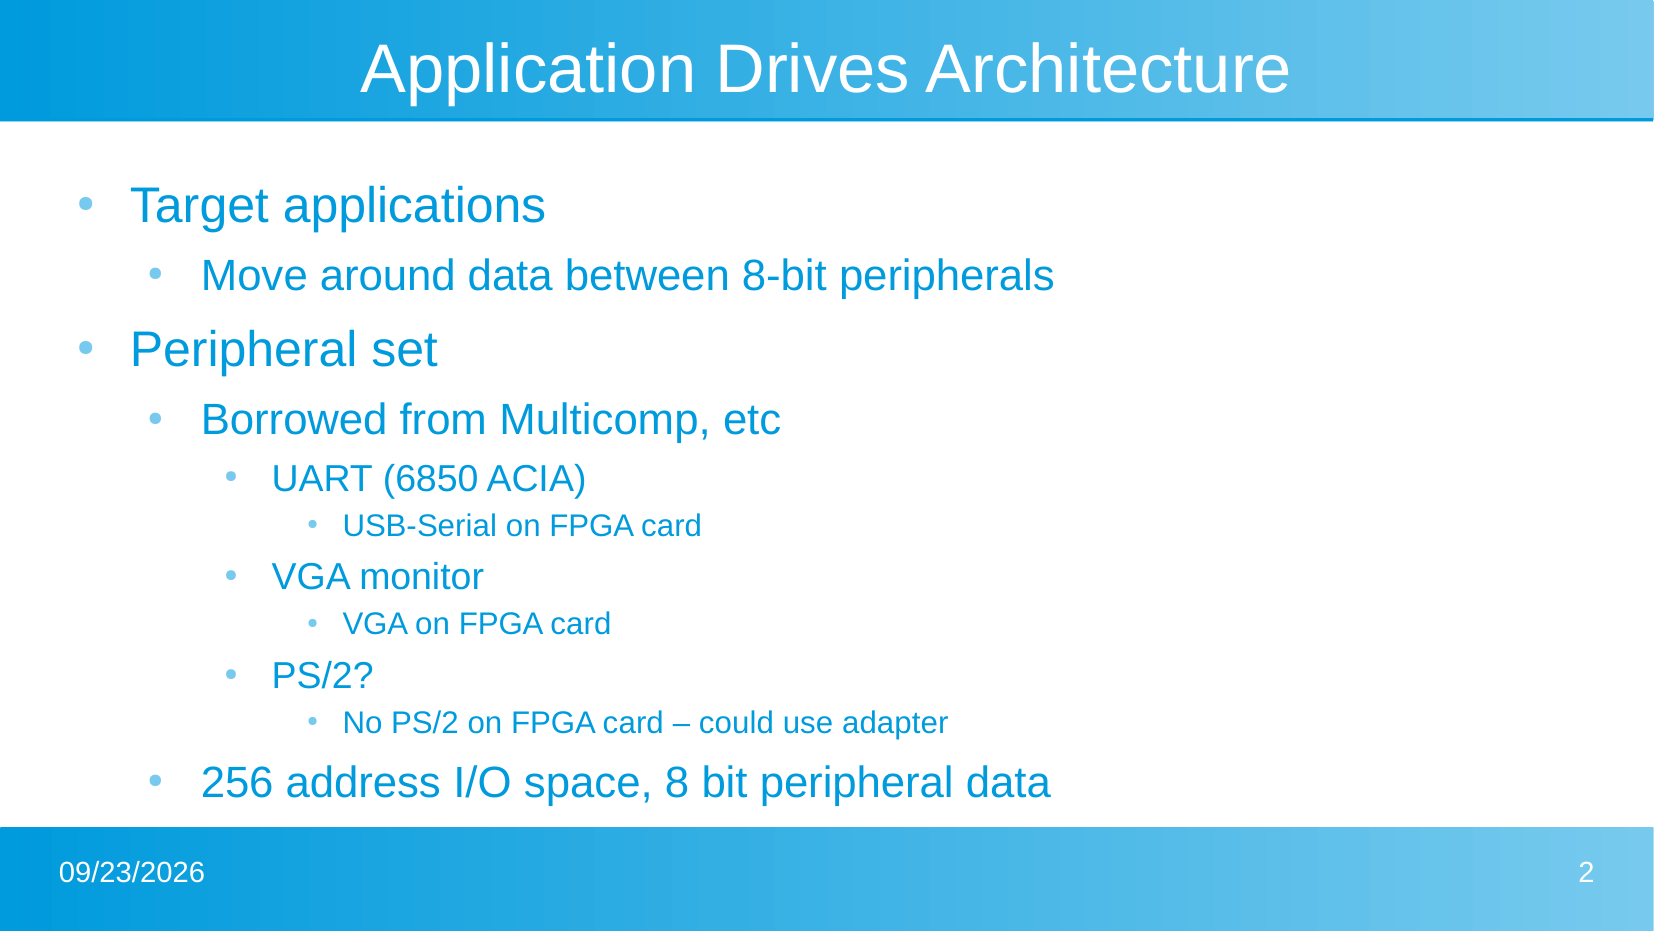

# Application Drives Architecture
Target applications
Move around data between 8-bit peripherals
Peripheral set
Borrowed from Multicomp, etc
UART (6850 ACIA)
USB-Serial on FPGA card
VGA monitor
VGA on FPGA card
PS/2?
No PS/2 on FPGA card – could use adapter
256 address I/O space, 8 bit peripheral data
2